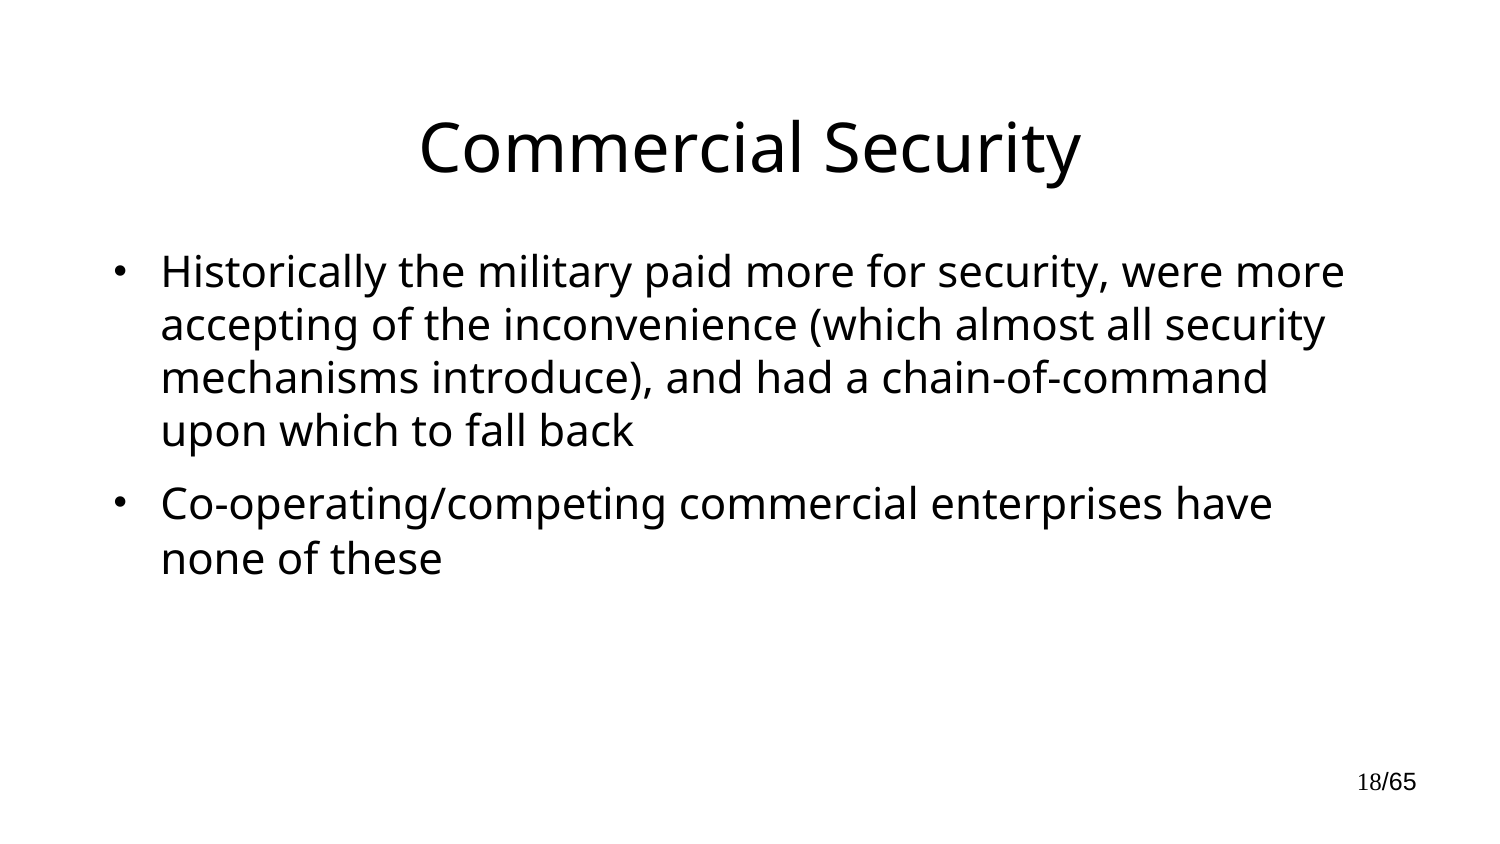

# Commercial Security
Historically the military paid more for security, were more accepting of the inconvenience (which almost all security mechanisms introduce), and had a chain-of-command upon which to fall back
Co-operating/competing commercial enterprises have none of these